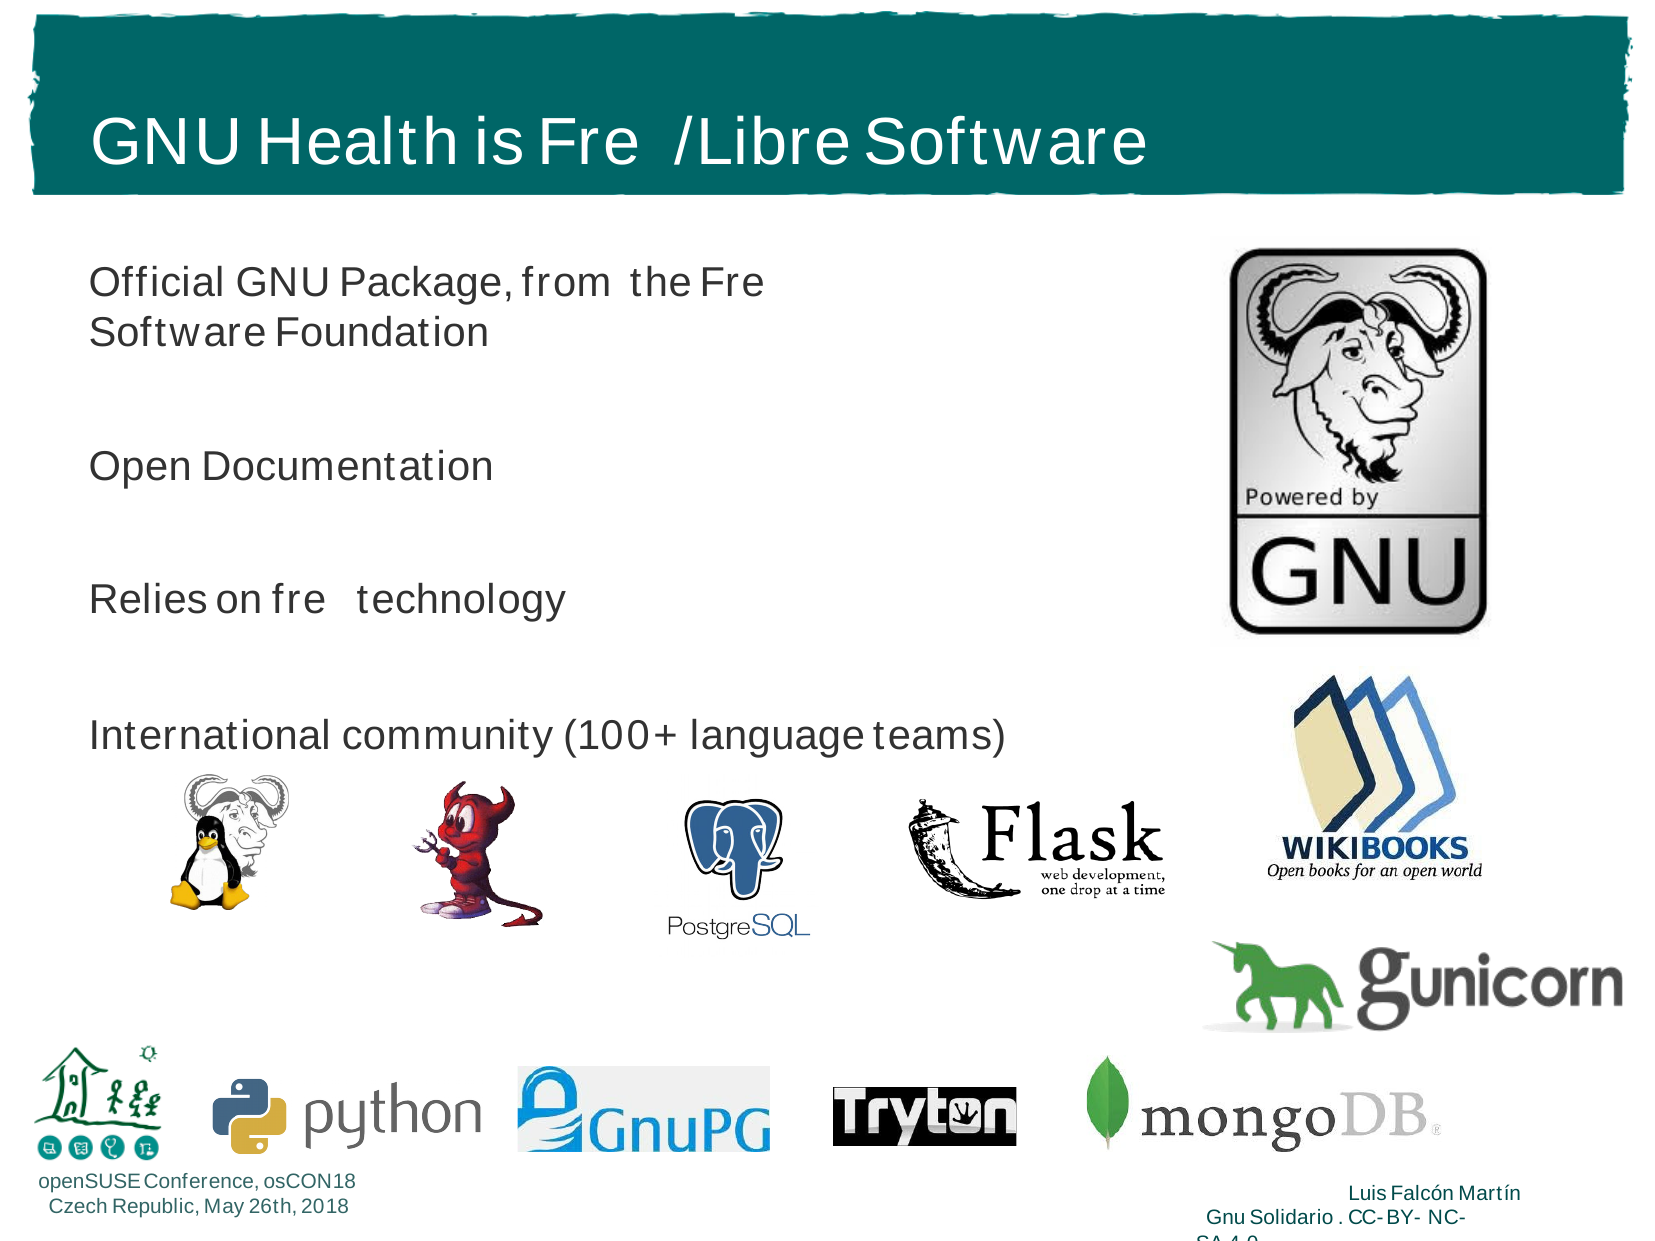

# GNUHealthisFre/LibreSoftware
OfficialGNUPackage,from theFre SoftwareFoundation
OpenDocumentation Reliesonfre technology
Internationalcommunity(100+languageteams)
openSUSEConference,osCON18 CzechRepublic,May26th,2018
LuisFalcónMartín GnuSolidario.CC-BY-NC-SA4.0